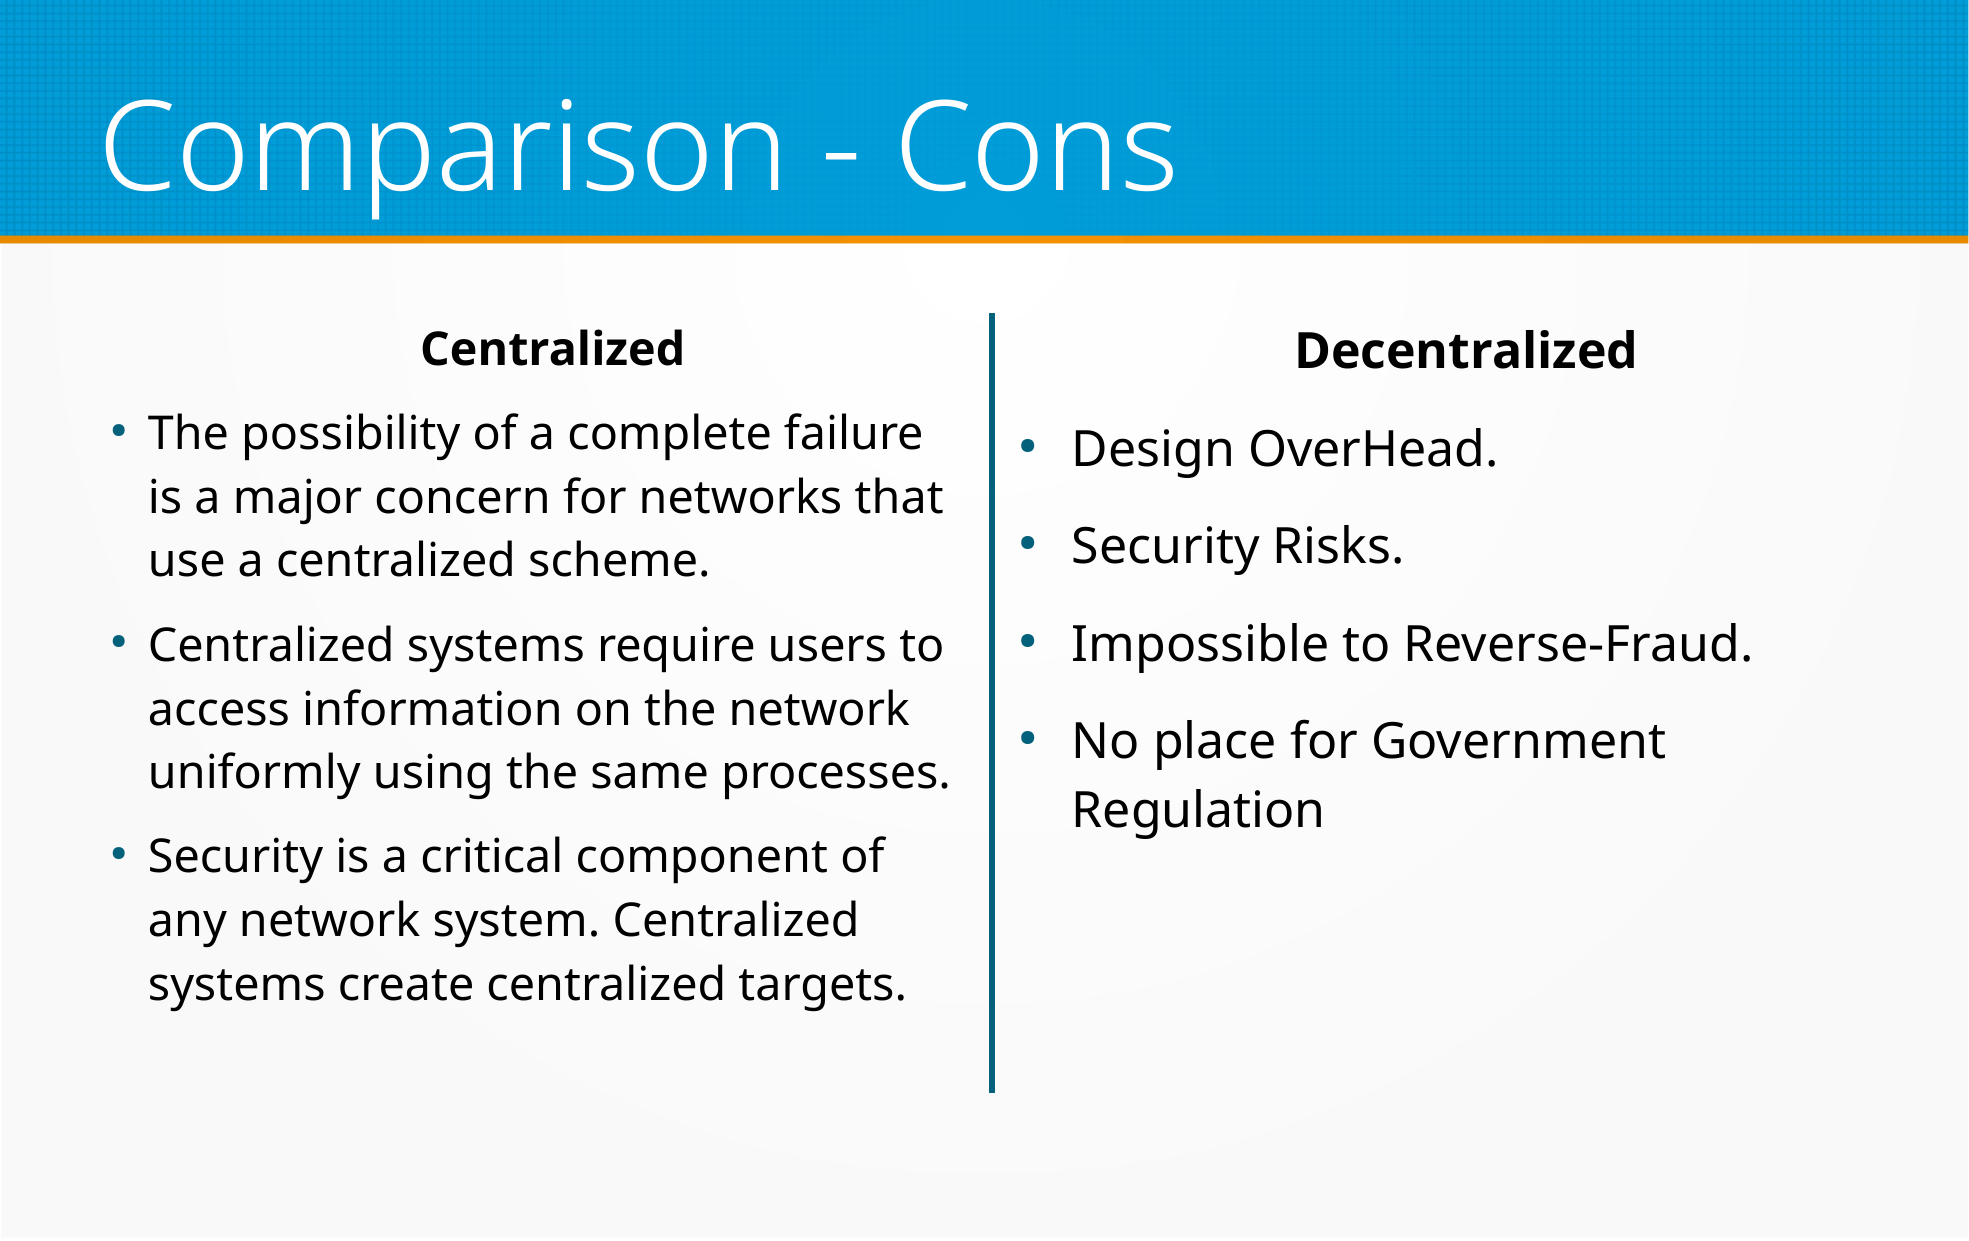

# Comparison - Cons
Centralized
The possibility of a complete failure is a major concern for networks that use a centralized scheme.
Centralized systems require users to access information on the network uniformly using the same processes.
Security is a critical component of any network system. Centralized systems create centralized targets.
Decentralized
Design OverHead.
Security Risks.
Impossible to Reverse-Fraud.
No place for Government Regulation